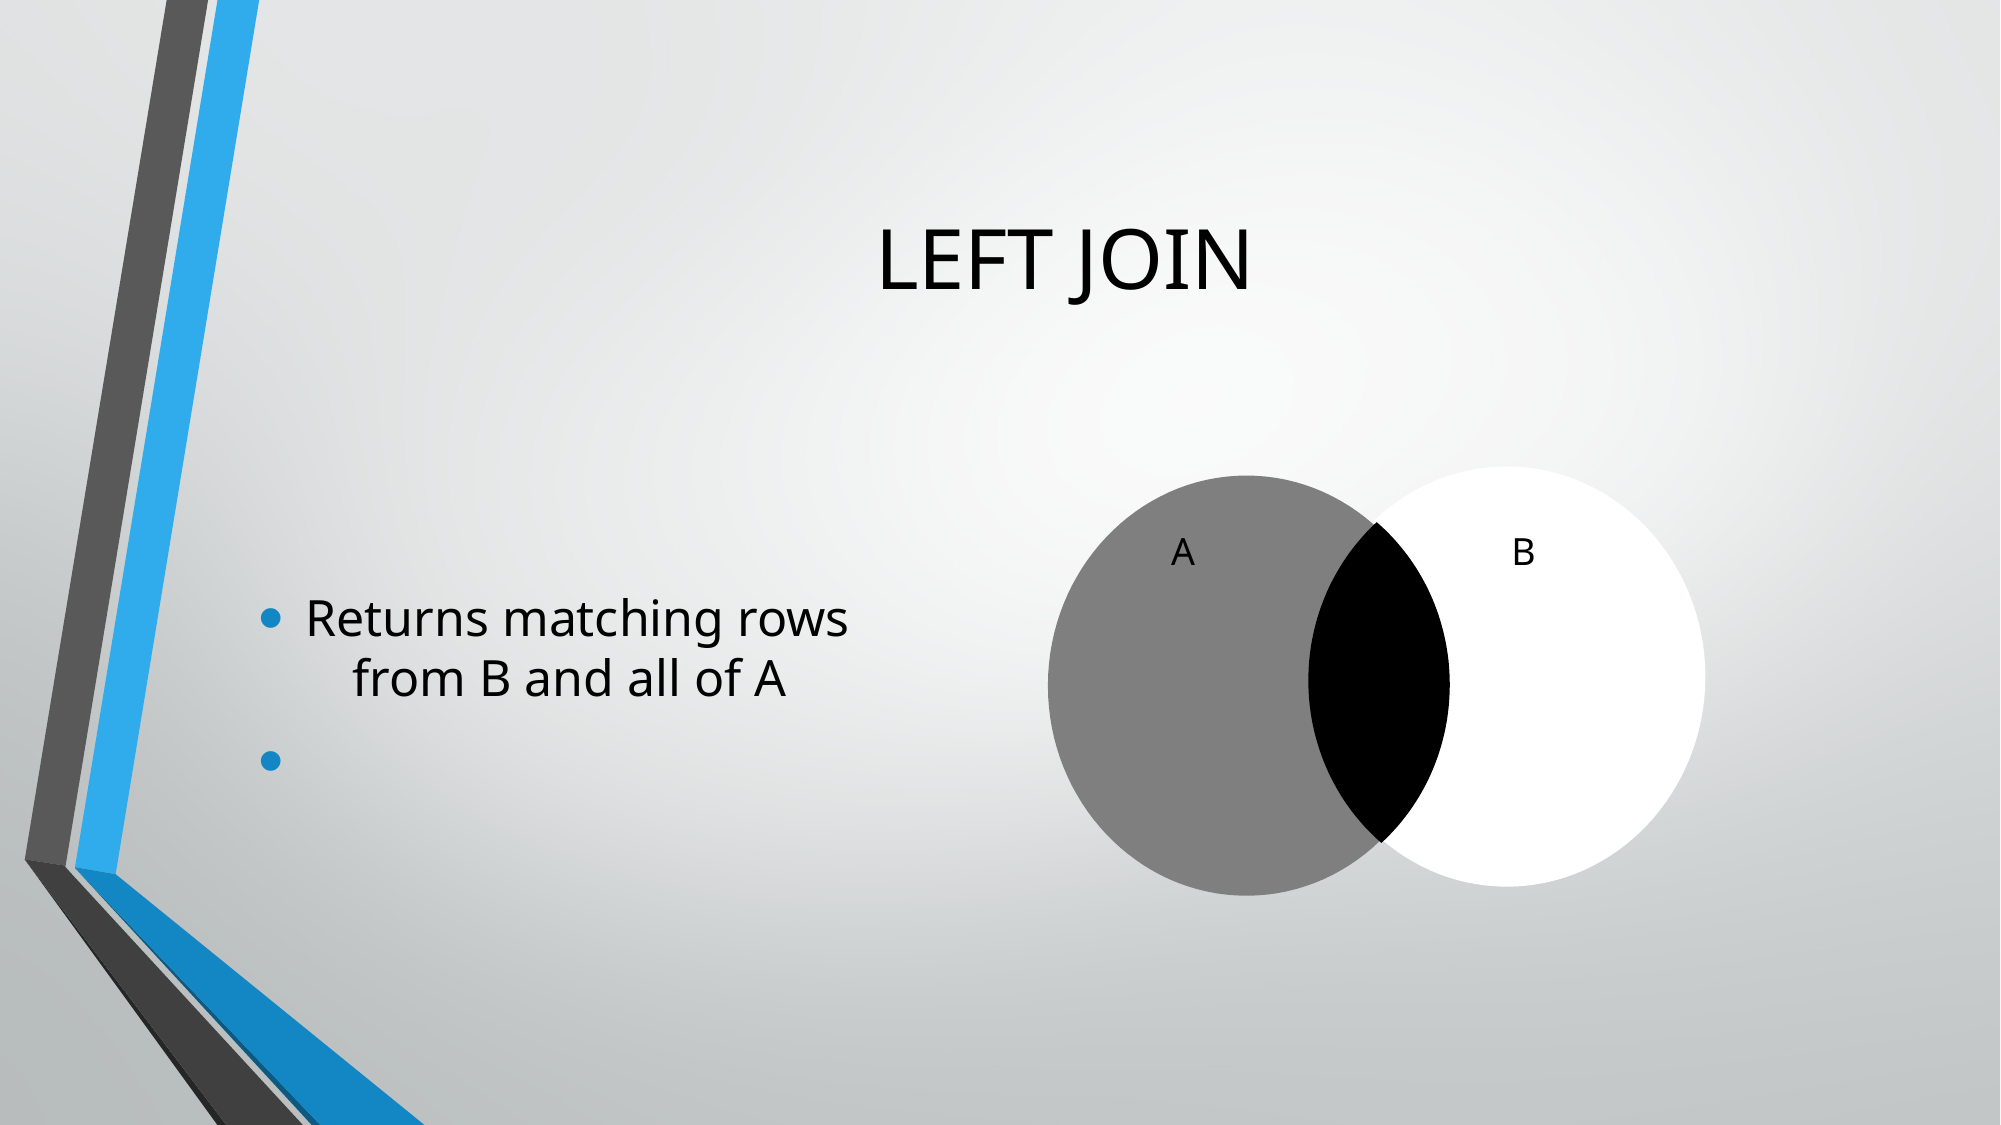

# LEFT JOIN
Returns matching rows from B and all of A
A
B